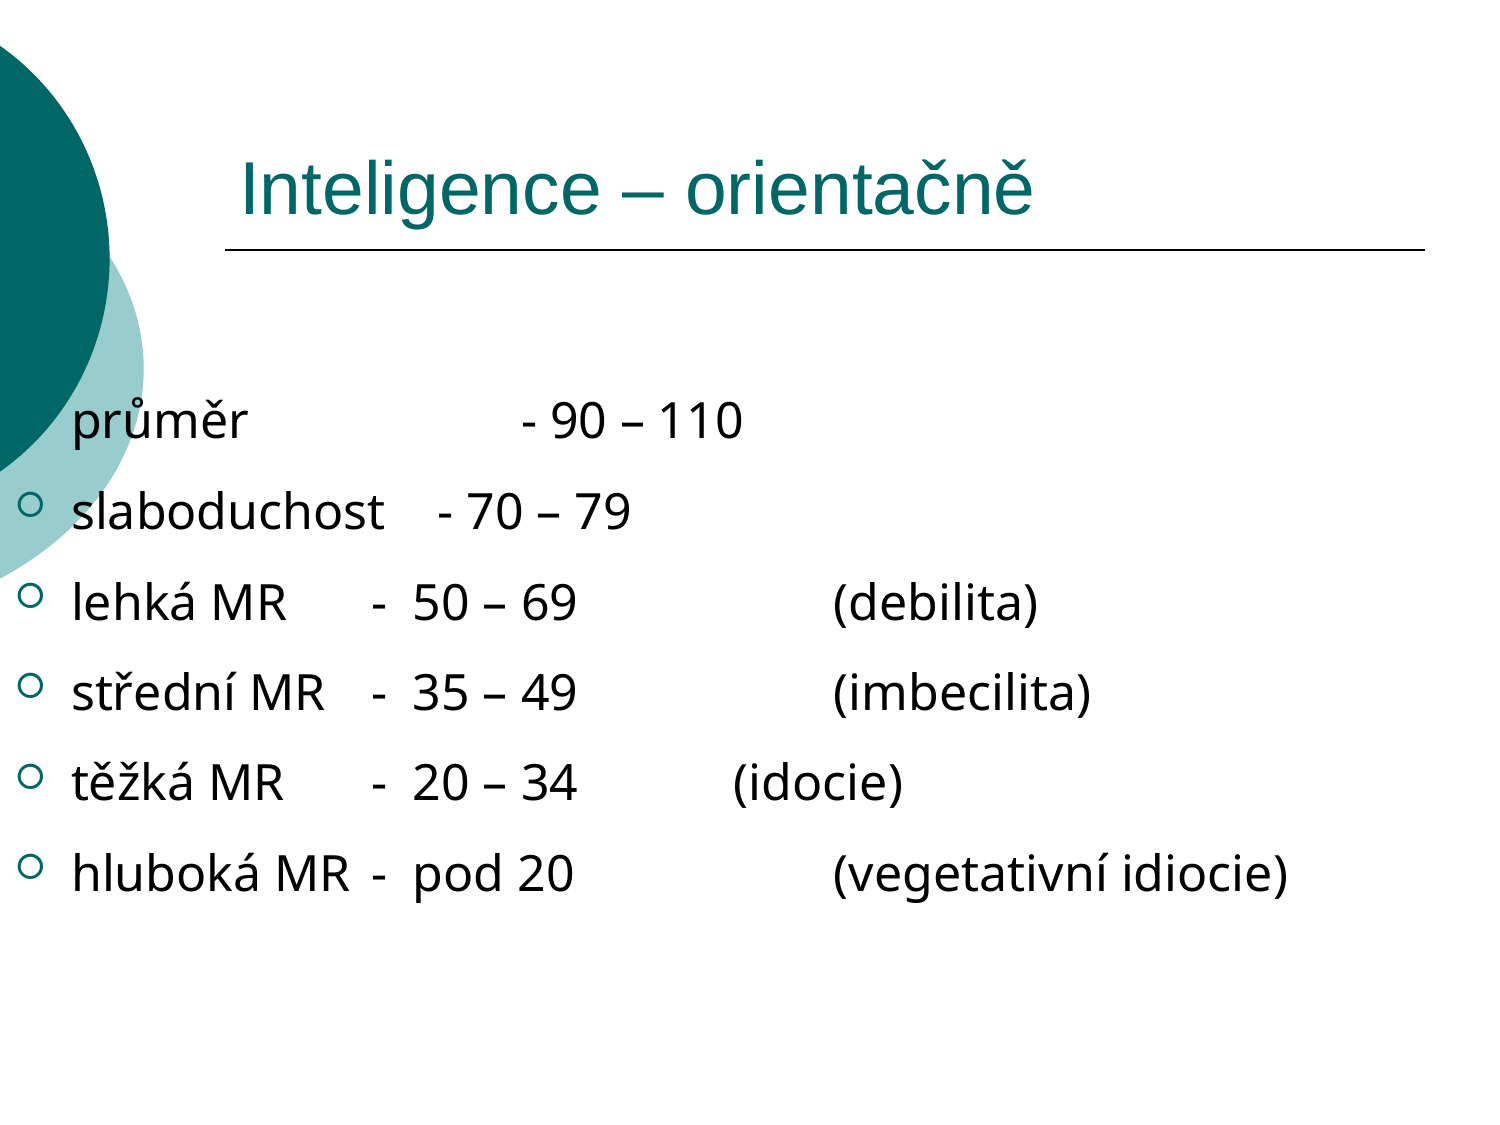

# Inteligence – orientačně
průměr 		- 90 – 110
slaboduchost - 70 – 79
lehká MR 	- 50 – 69		 (debilita)
střední MR 	- 35 – 49		 (imbecilita)
těžká MR 	- 20 – 34 (idocie)
hluboká MR 	- pod 20 		 (vegetativní idiocie)